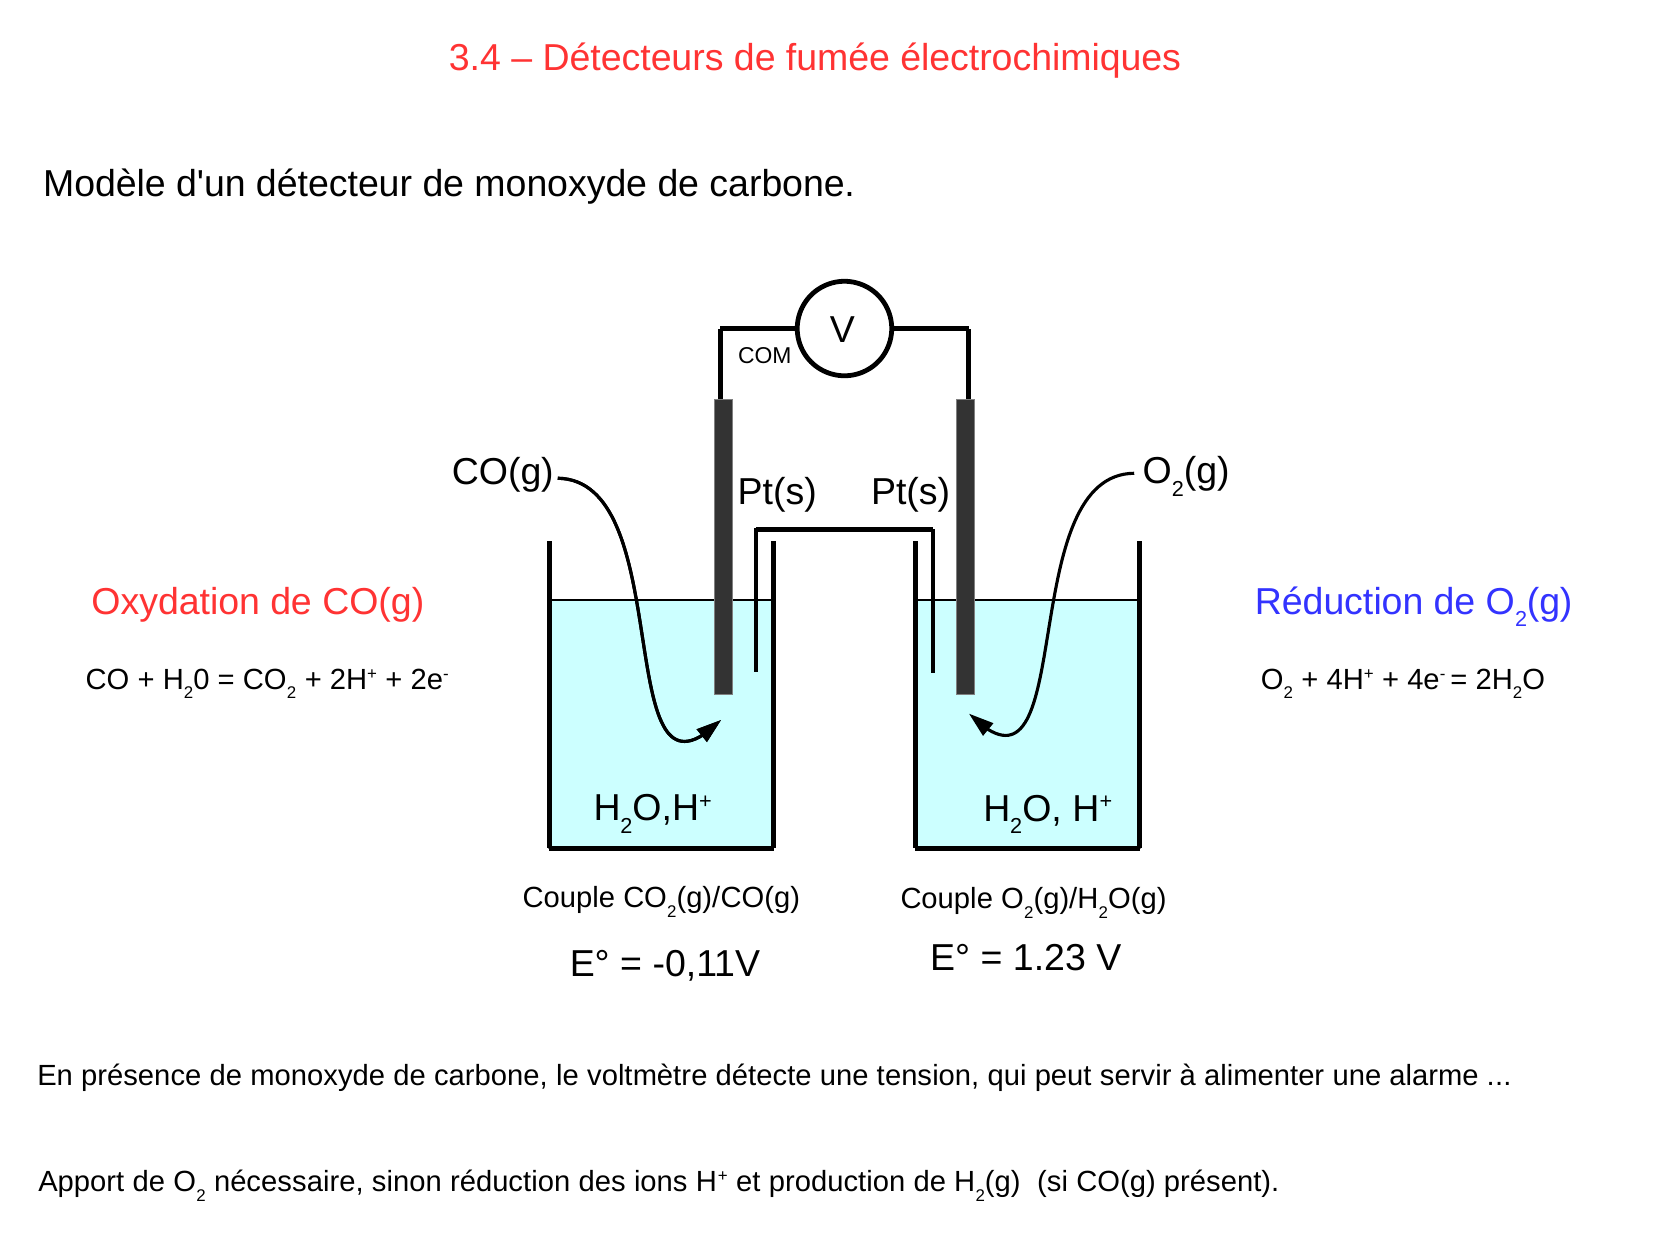

3.4 – Détecteurs de fumée électrochimiques
Modèle d'un détecteur de monoxyde de carbone.
V
COM
O2(g)
CO(g)
Pt(s)
Pt(s)
Oxydation de CO(g)
Réduction de O2(g)
CO + H20 = CO2 + 2H+ + 2e-
O2 + 4H+ + 4e- = 2H2O
H2O,H+
H2O, H+
Couple CO2(g)/CO(g)
Couple O2(g)/H2O(g)
E° = 1.23 V
E° = -0,11V
En présence de monoxyde de carbone, le voltmètre détecte une tension, qui peut servir à alimenter une alarme ...
Apport de O2 nécessaire, sinon réduction des ions H+ et production de H2(g) (si CO(g) présent).